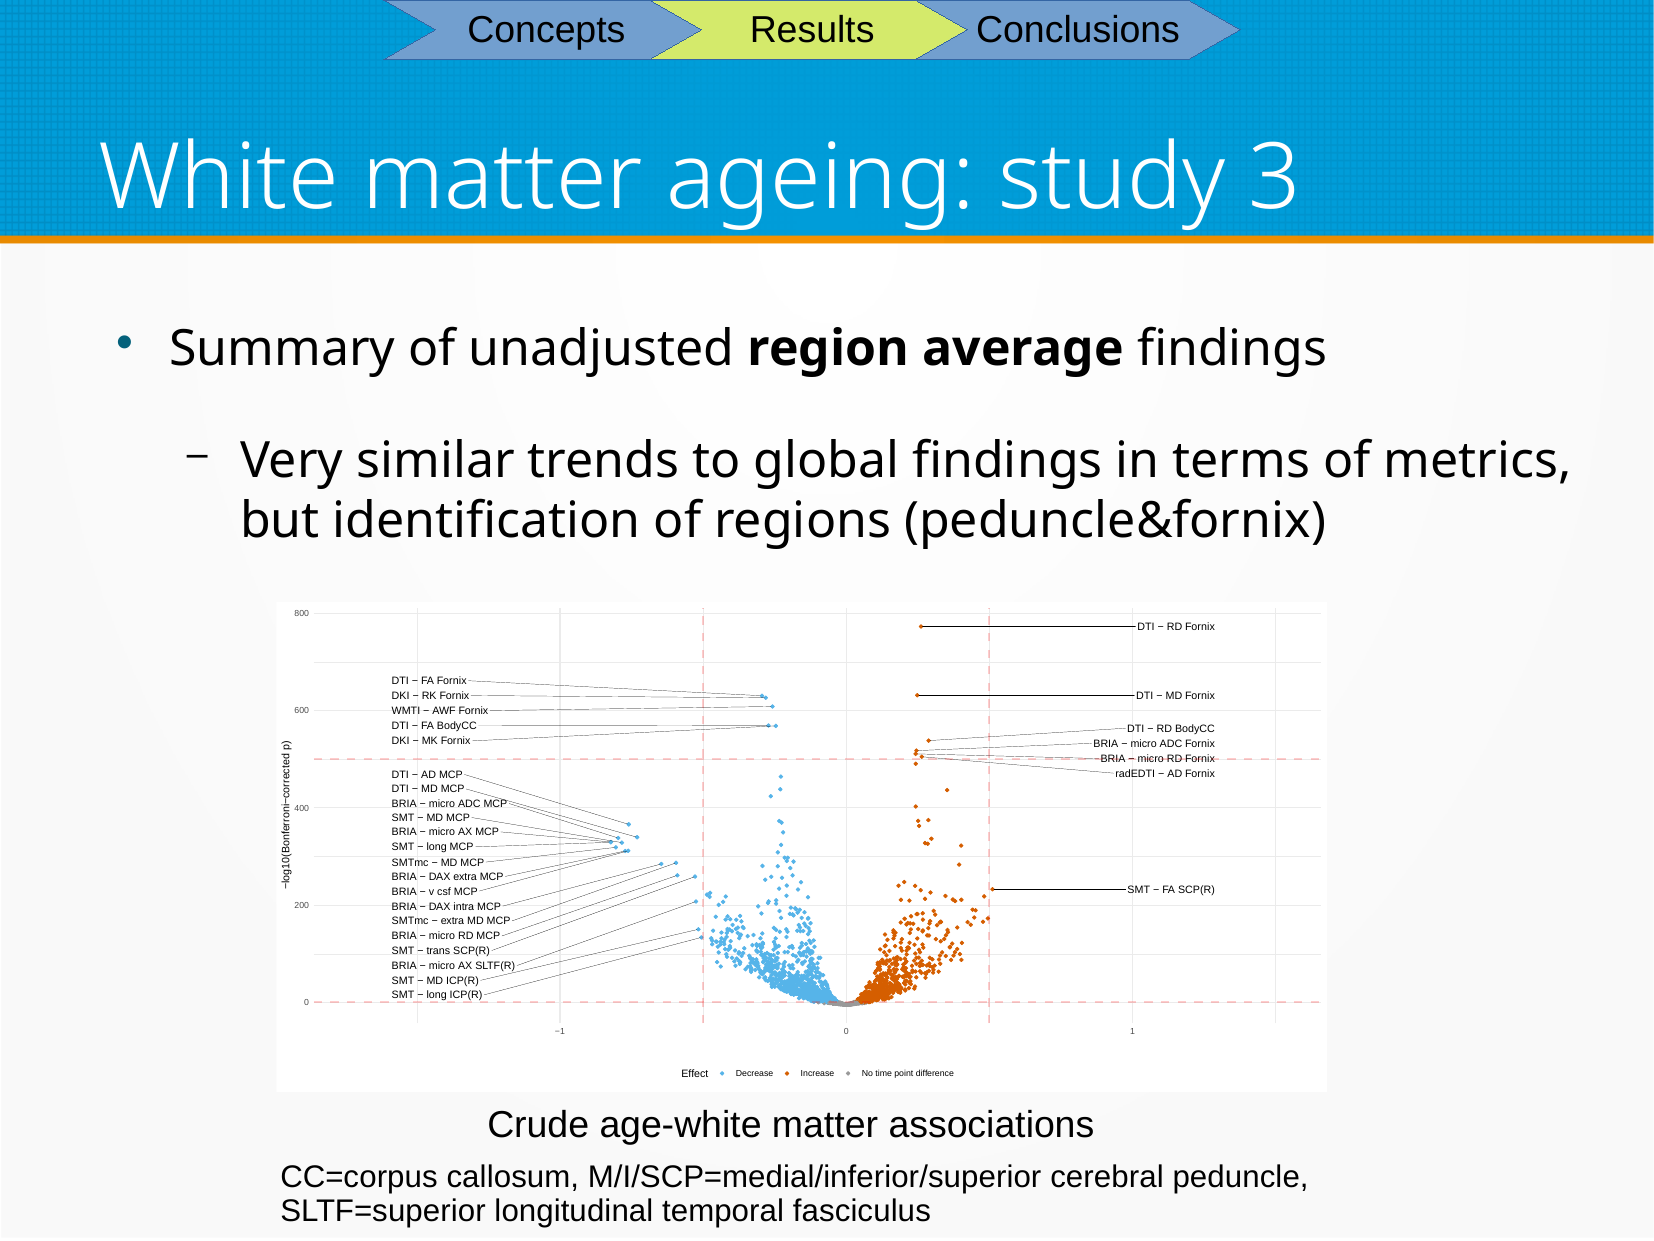

Concepts
Results
Conclusions
# White matter ageing: study 3
Summary of unadjusted region average findings
Very similar trends to global findings in terms of metrics, but identification of regions (peduncle&fornix)
Crude age-white matter associations
CC=corpus callosum, M/I/SCP=medial/inferior/superior cerebral peduncle, SLTF=superior longitudinal temporal fasciculus